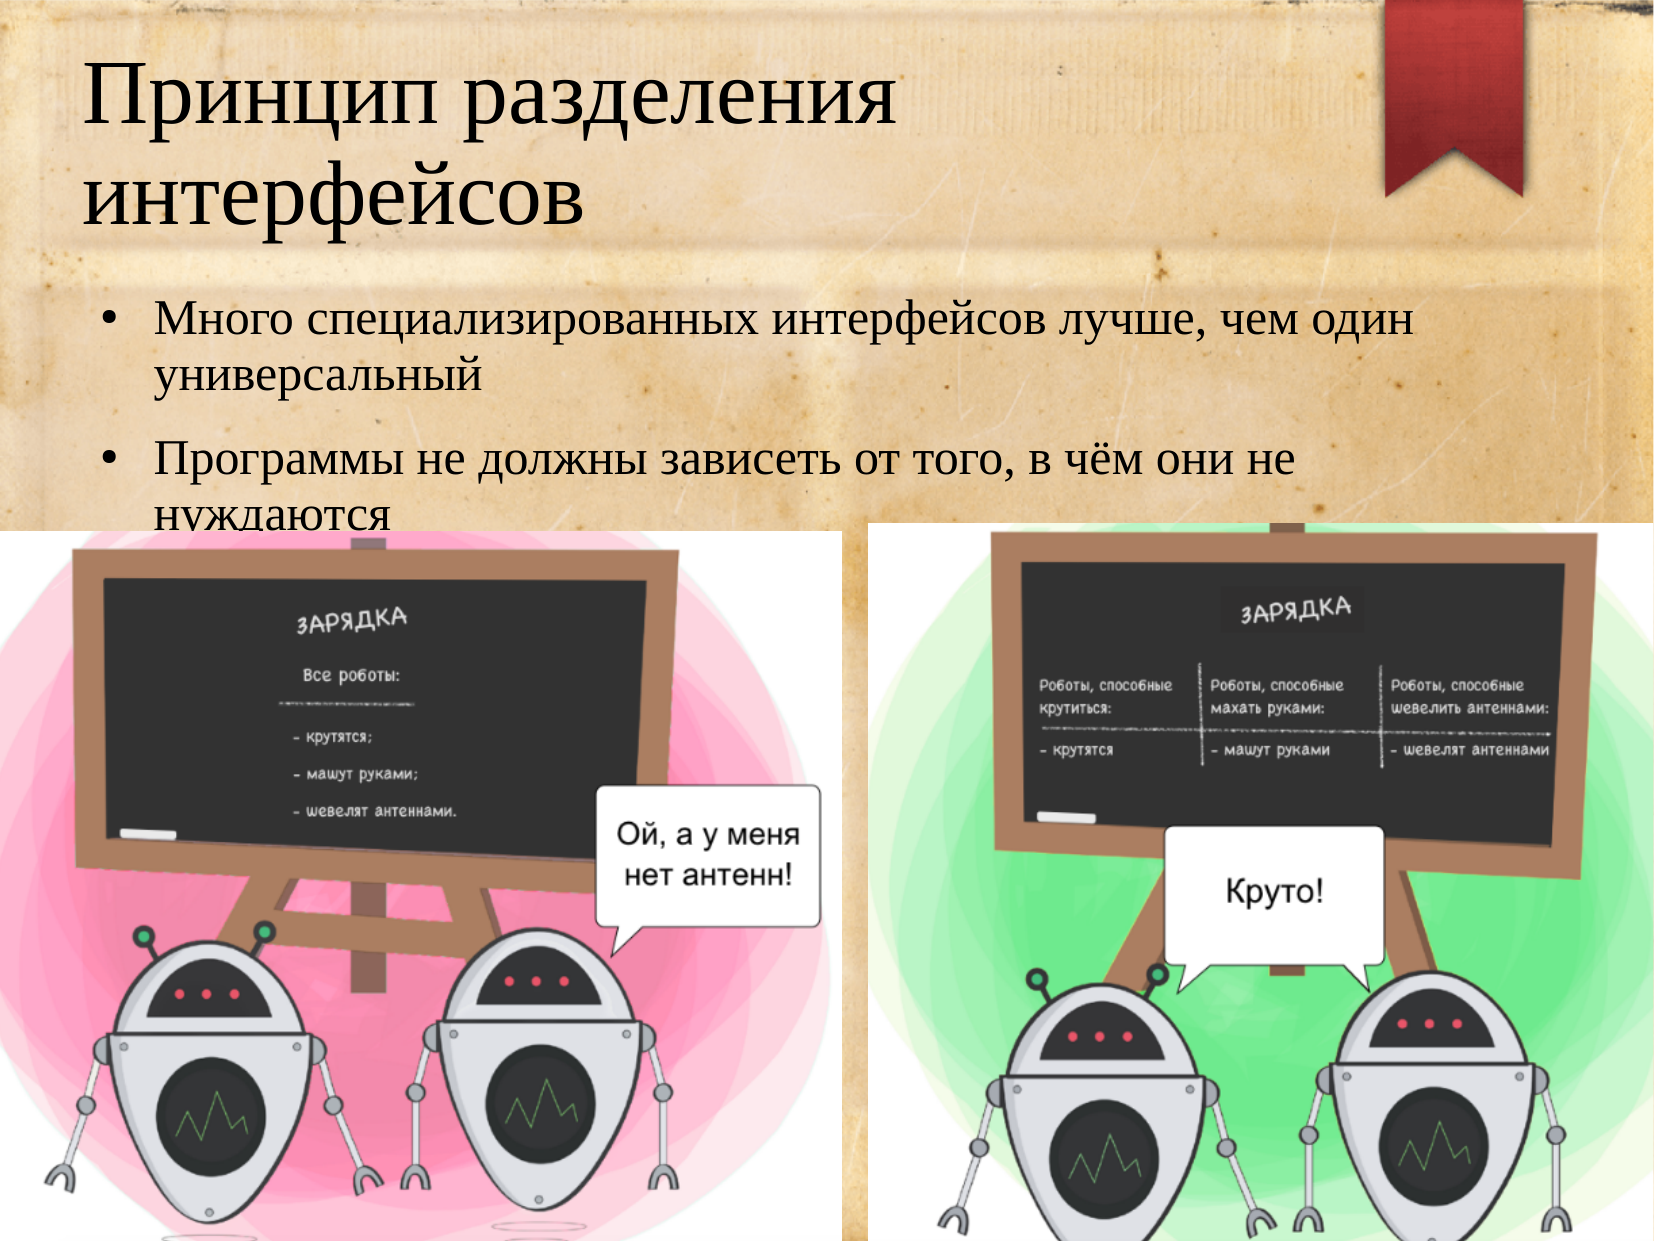

# Принцип разделения интерфейсов
Много специализированных интерфейсов лучше, чем один универсальный
Программы не должны зависеть от того, в чём они не нуждаются